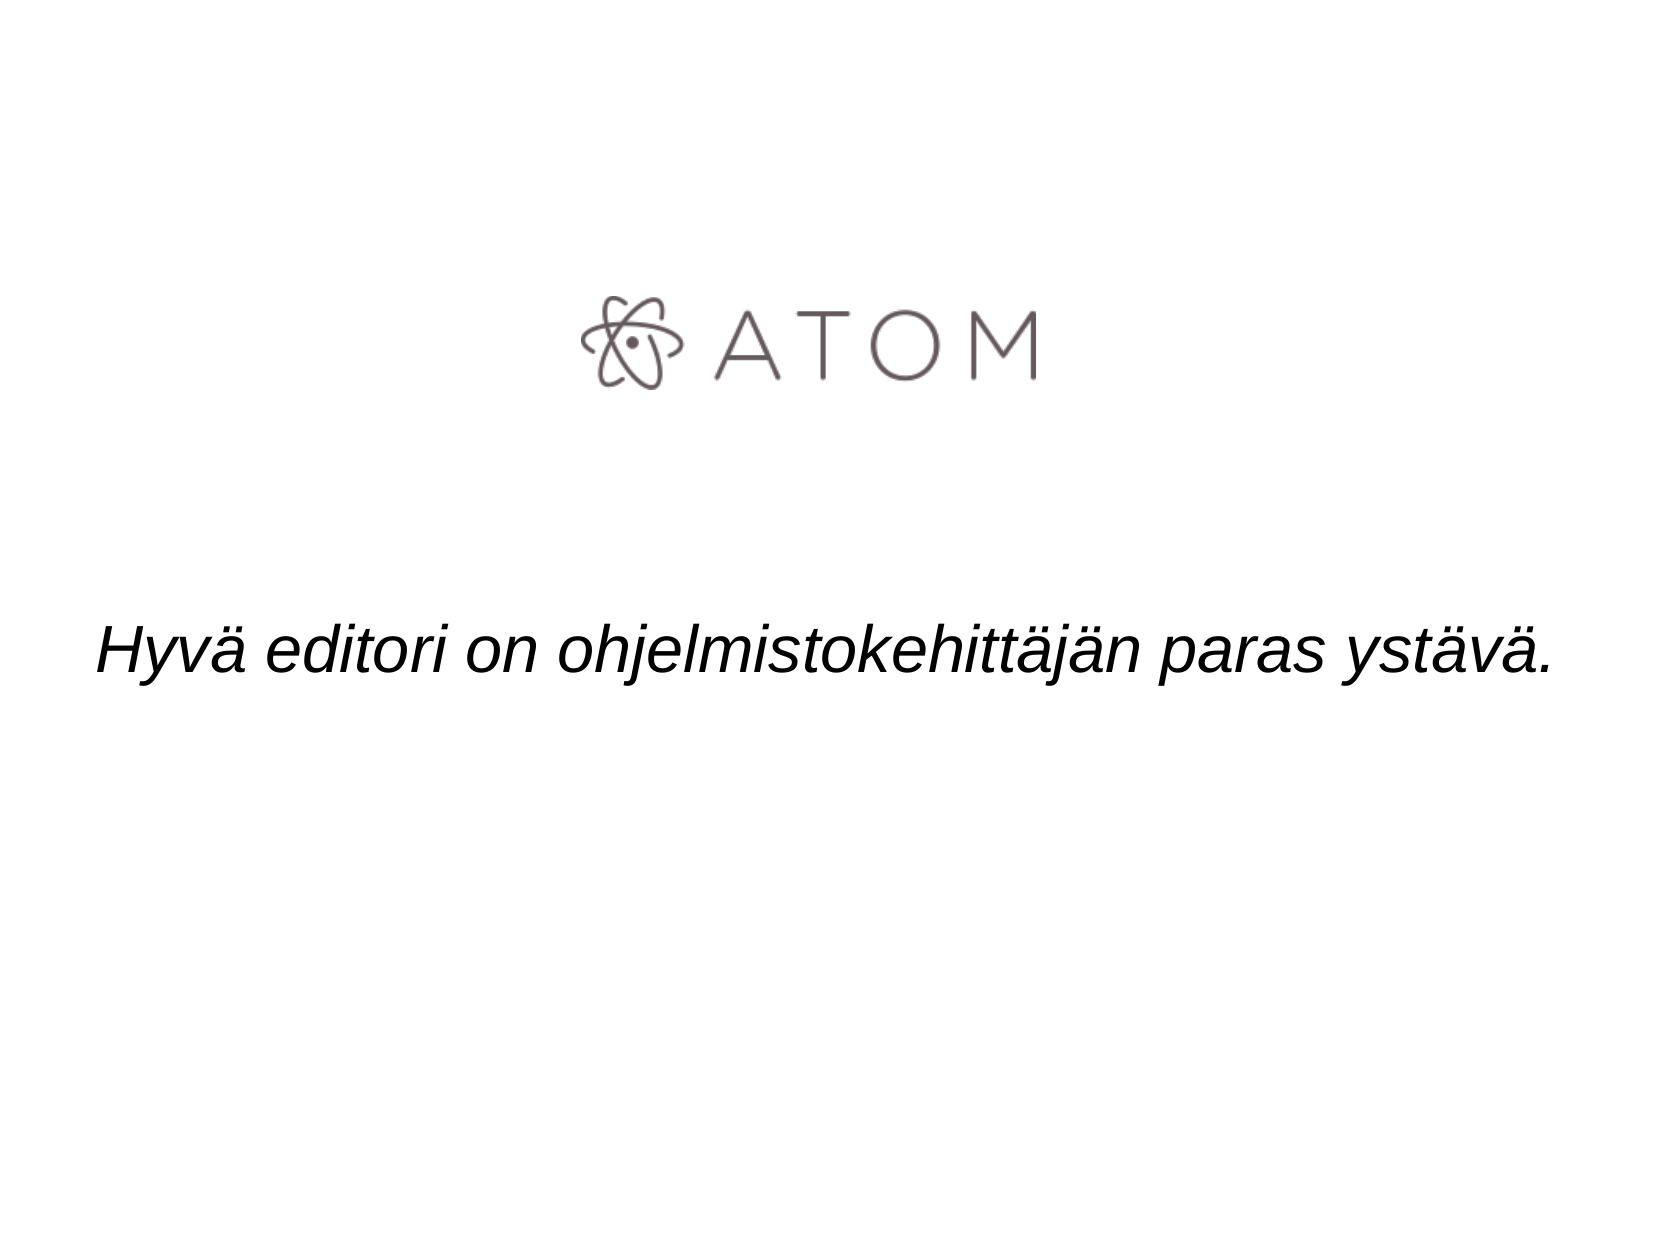

# Hyvä editori on ohjelmistokehittäjän paras ystävä.